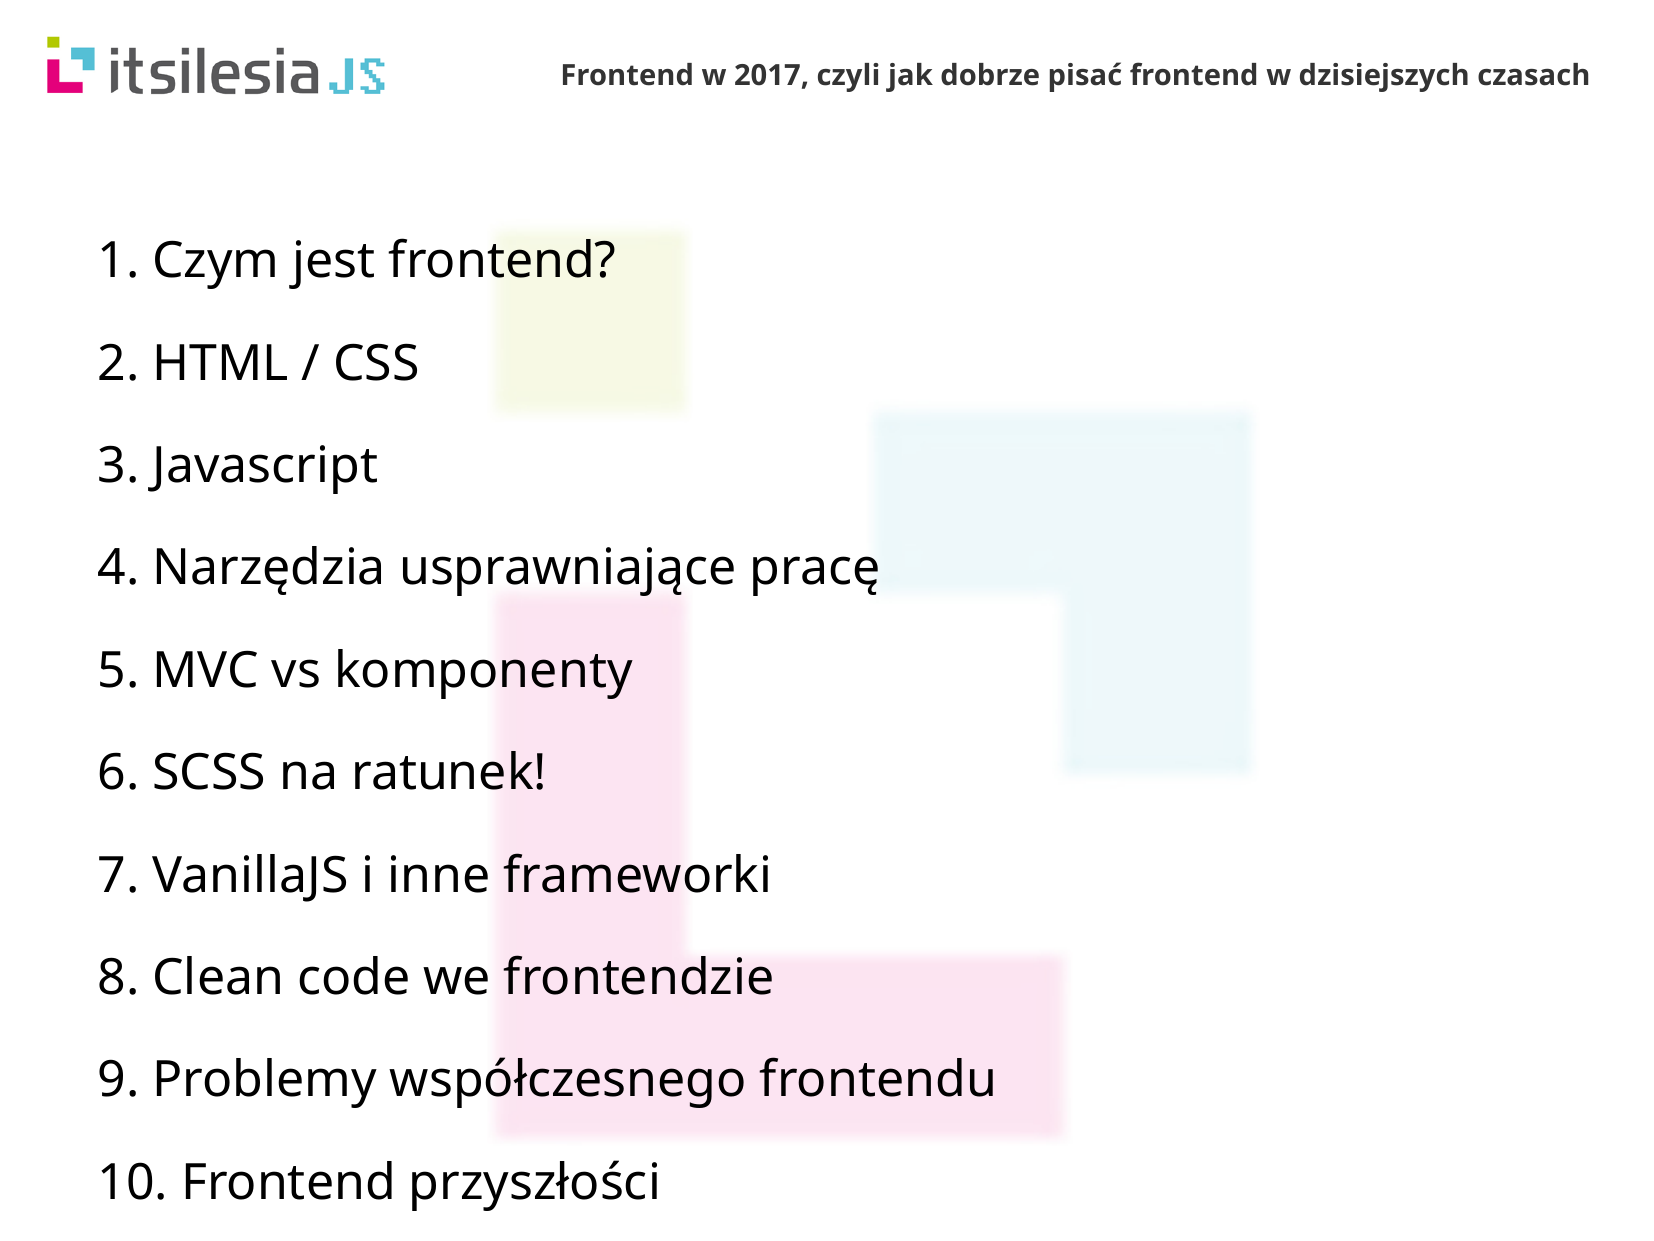

Frontend w 2017, czyli jak dobrze pisać frontend w dzisiejszych czasach
1. Czym jest frontend?
2. HTML / CSS
3. Javascript
4. Narzędzia usprawniające pracę
5. MVC vs komponenty
6. SCSS na ratunek!
7. VanillaJS i inne frameworki
8. Clean code we frontendzie
9. Problemy współczesnego frontendu
10. Frontend przyszłości